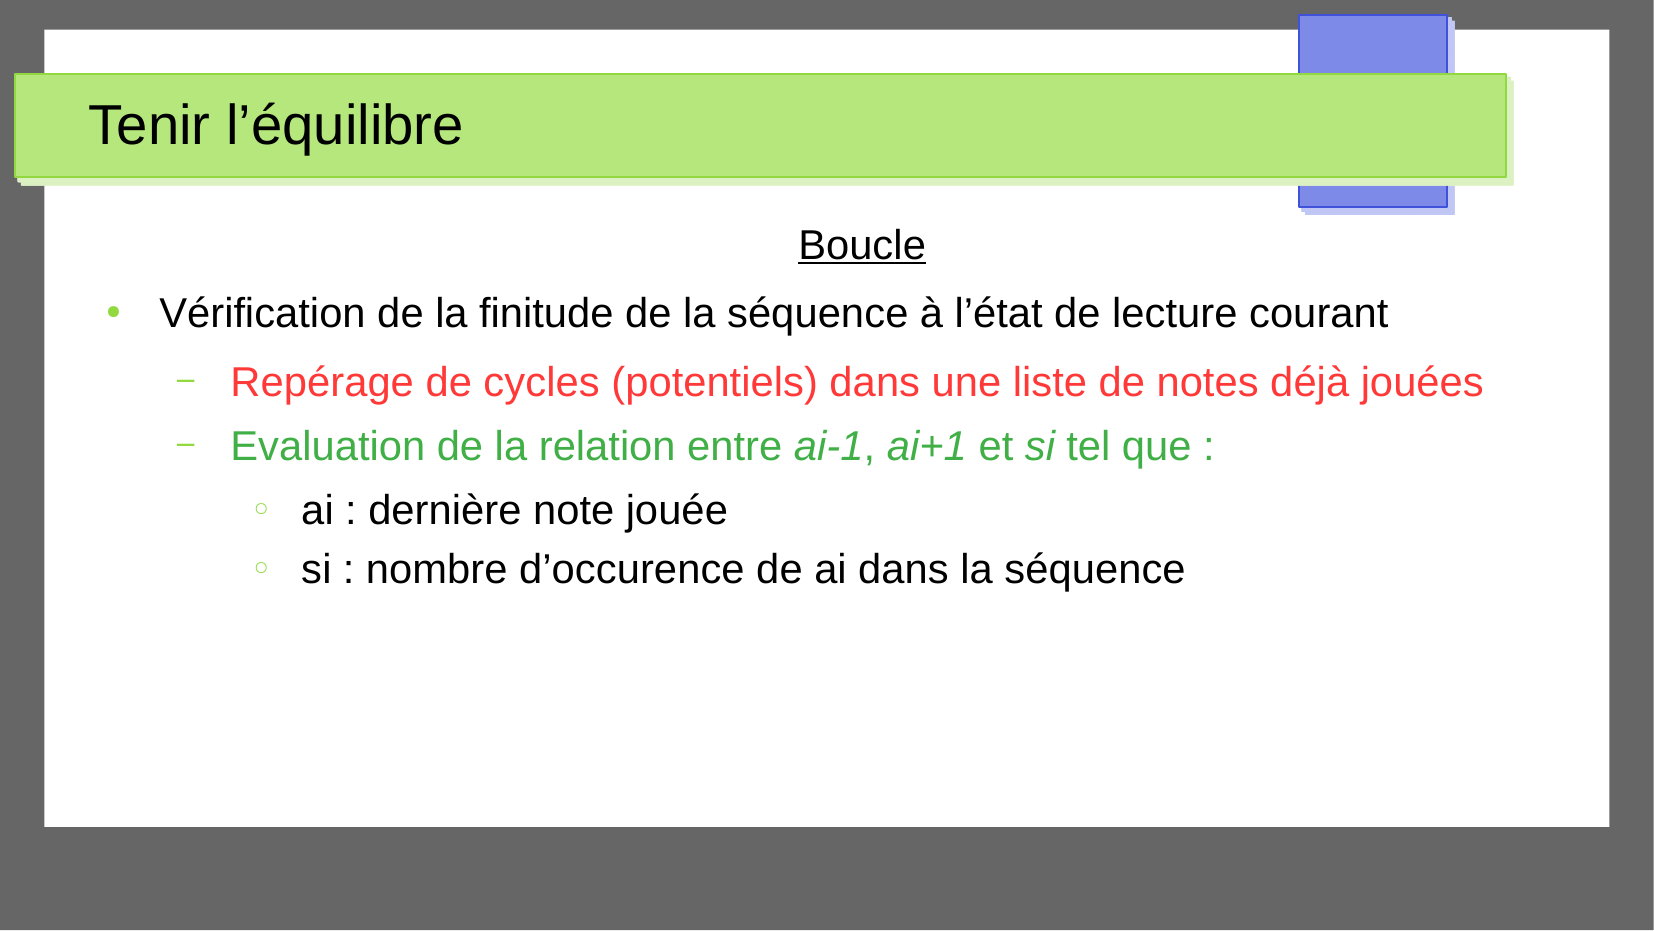

# Tenir l’équilibre
Boucle
Vérification de la finitude de la séquence à l’état de lecture courant
Repérage de cycles (potentiels) dans une liste de notes déjà jouées
Evaluation de la relation entre ai-1, ai+1 et si tel que :
ai : dernière note jouée
si : nombre d’occurence de ai dans la séquence